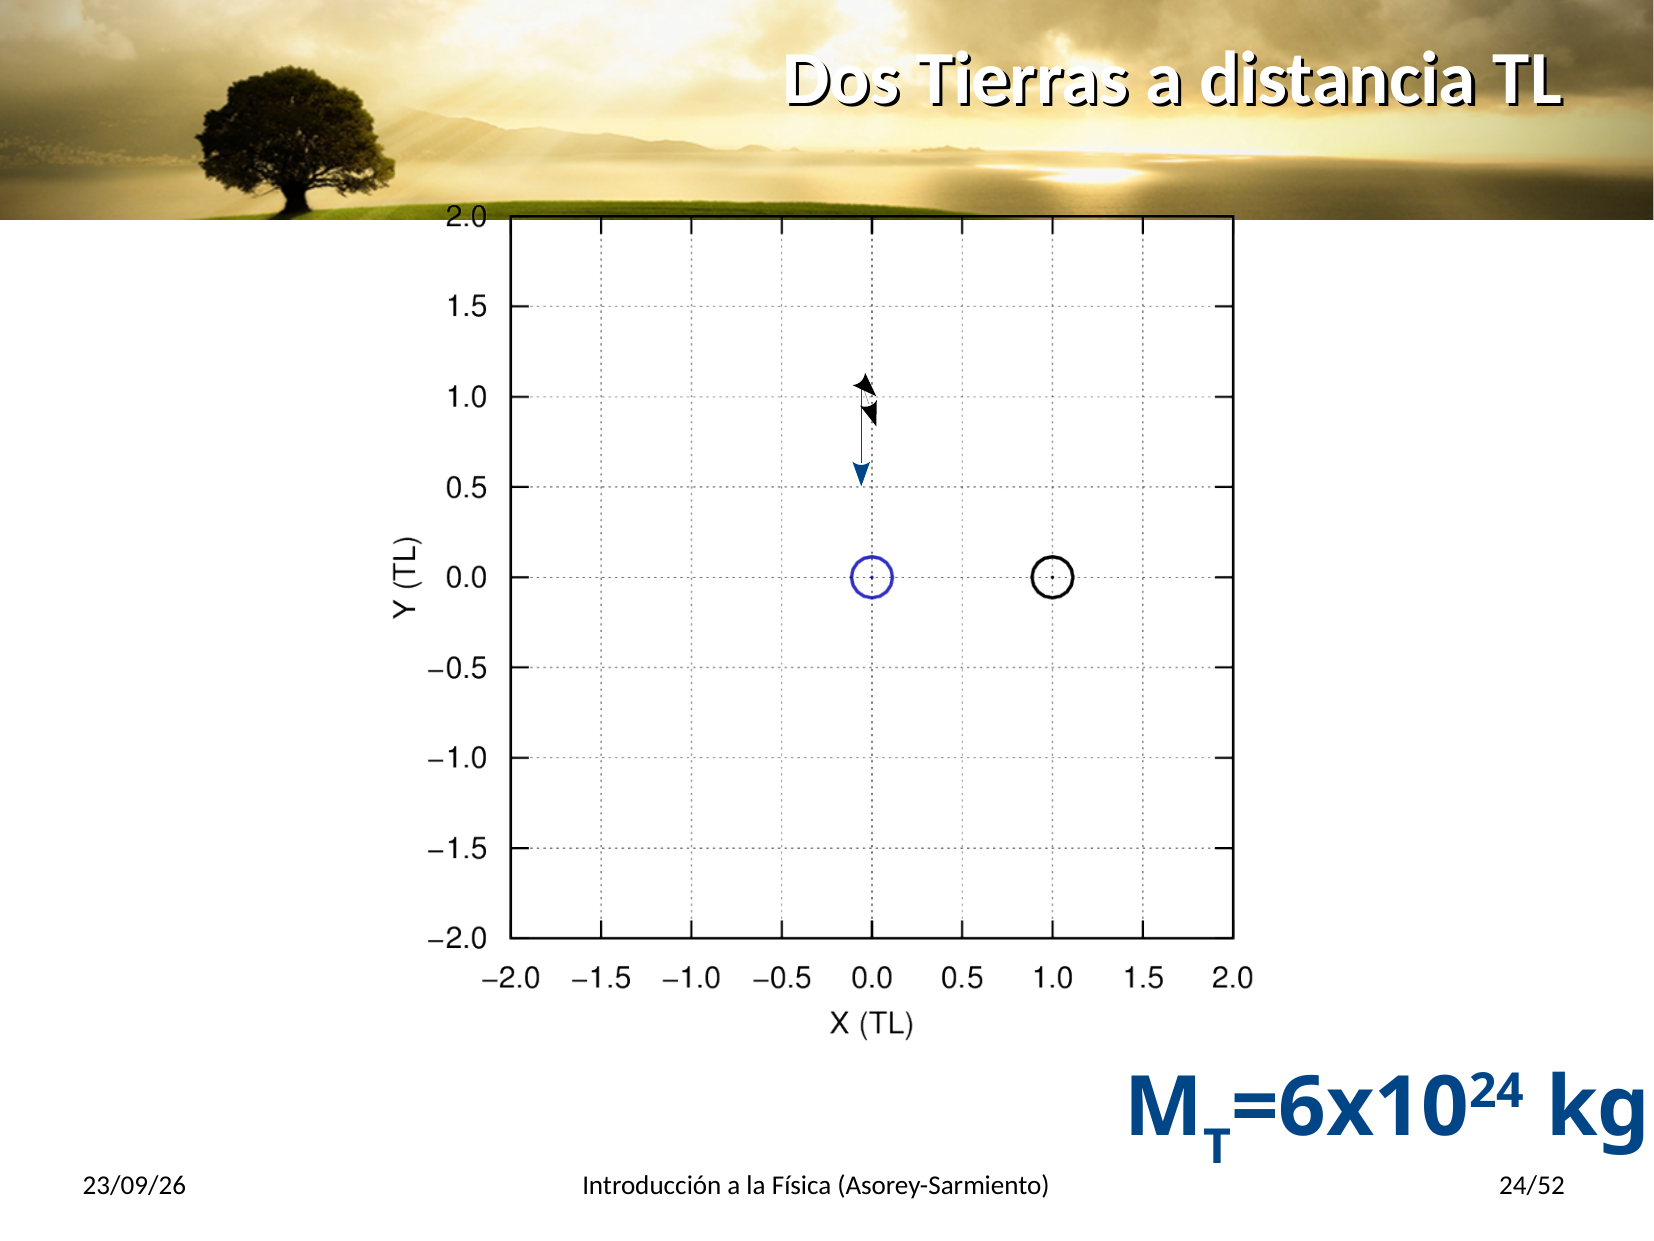

# Dos Tierras a distancia TL
MT=6x1024 kg
Introducción a la Física (Asorey-Sarmiento)
24